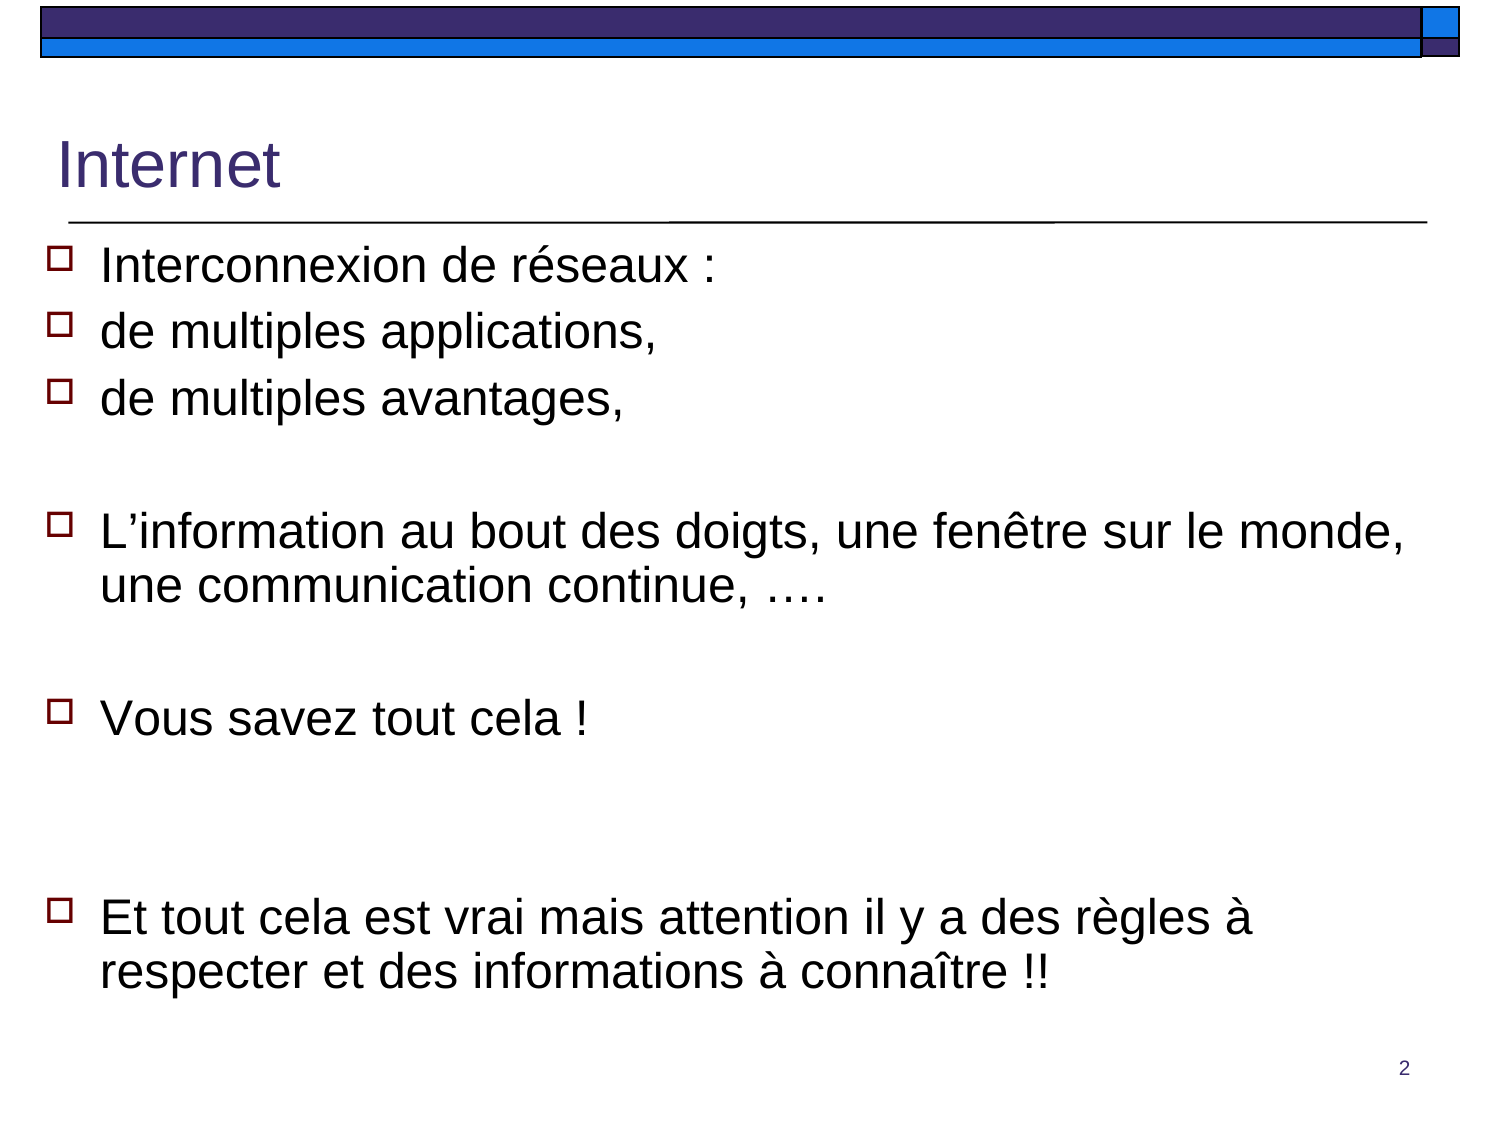

Internet
Interconnexion de réseaux :
de multiples applications,
de multiples avantages,
L’information au bout des doigts, une fenêtre sur le monde, une communication continue, ….
Vous savez tout cela !
Et tout cela est vrai mais attention il y a des règles à respecter et des informations à connaître !!